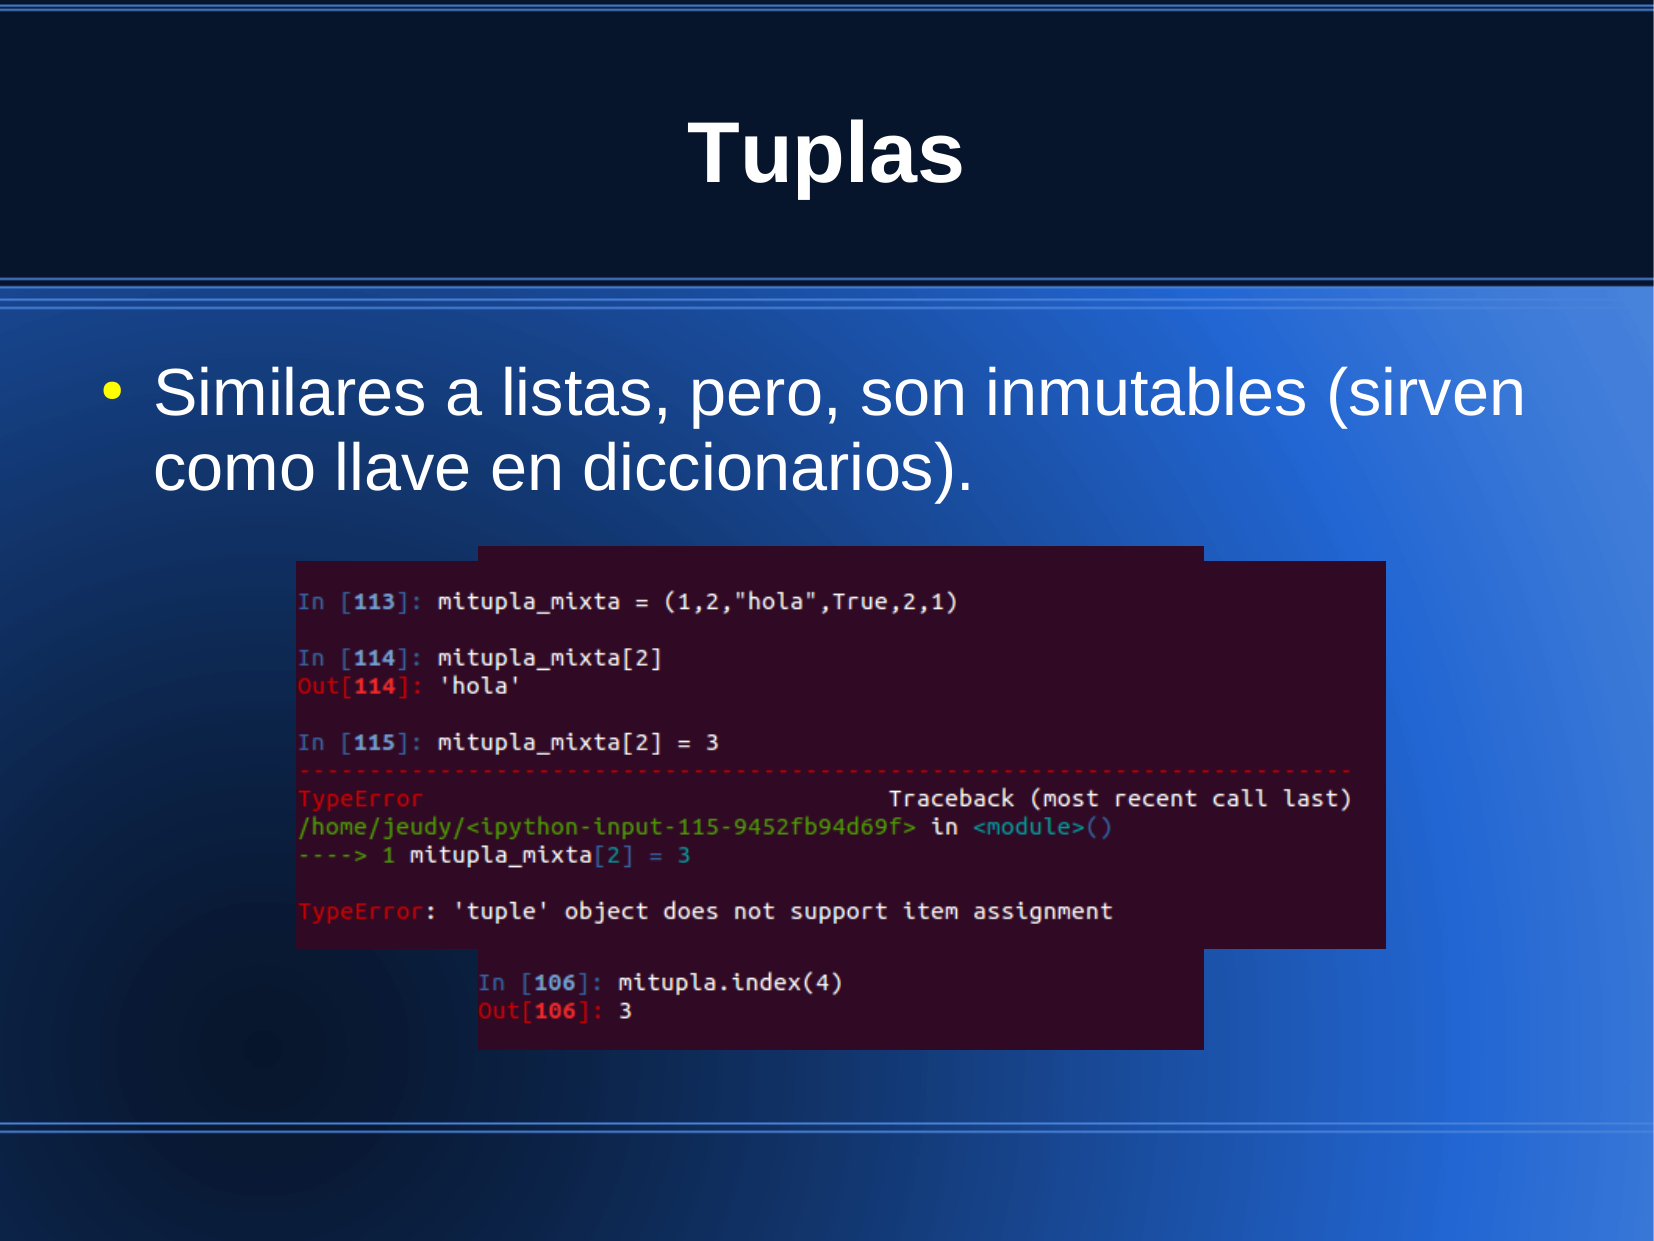

# Tuplas
Similares a listas, pero, son inmutables (sirven como llave en diccionarios).